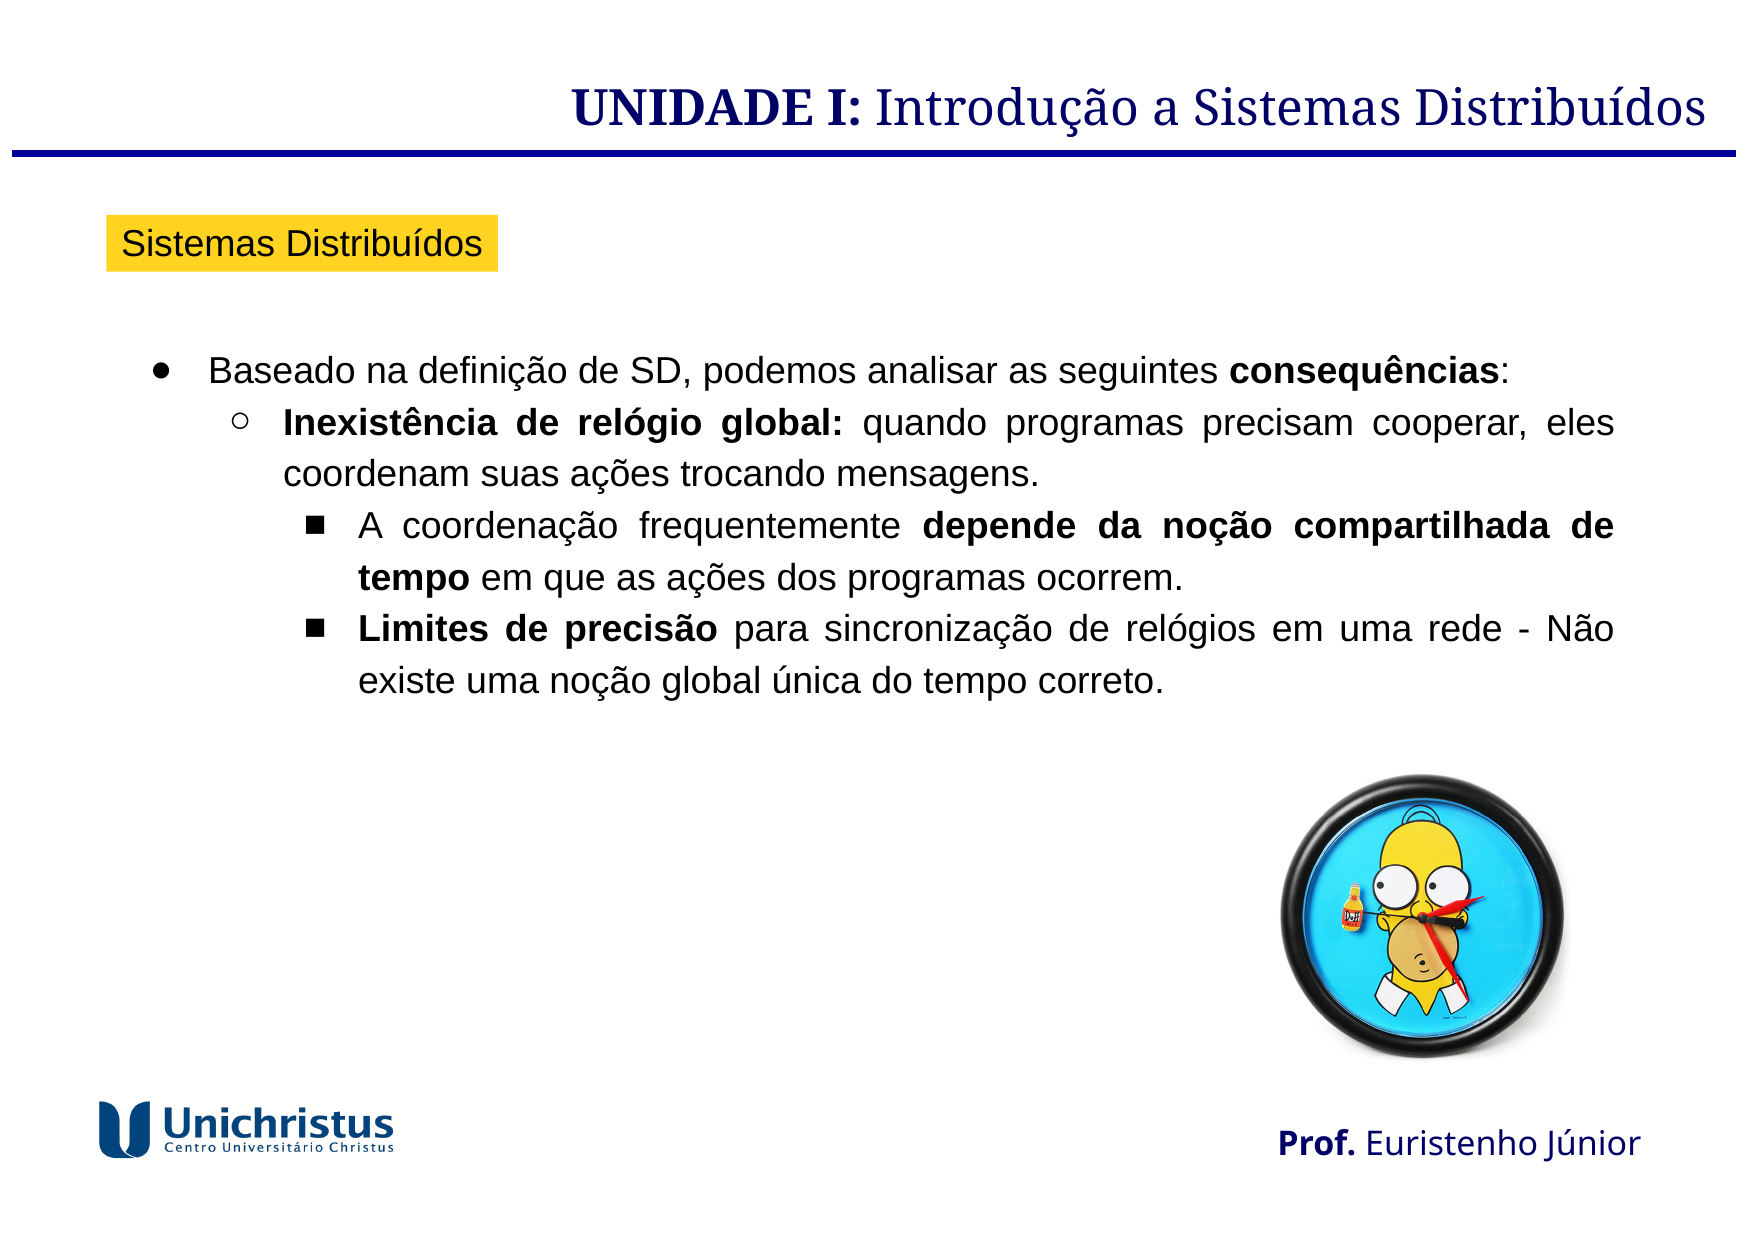

UNIDADE I: Introdução a Sistemas Distribuídos
Sistemas Distribuídos
Baseado na definição de SD, podemos analisar as seguintes consequências:
Inexistência de relógio global: quando programas precisam cooperar, eles coordenam suas ações trocando mensagens.
A coordenação frequentemente depende da noção compartilhada de tempo em que as ações dos programas ocorrem.
Limites de precisão para sincronização de relógios em uma rede - Não existe uma noção global única do tempo correto.
Prof. Euristenho Júnior